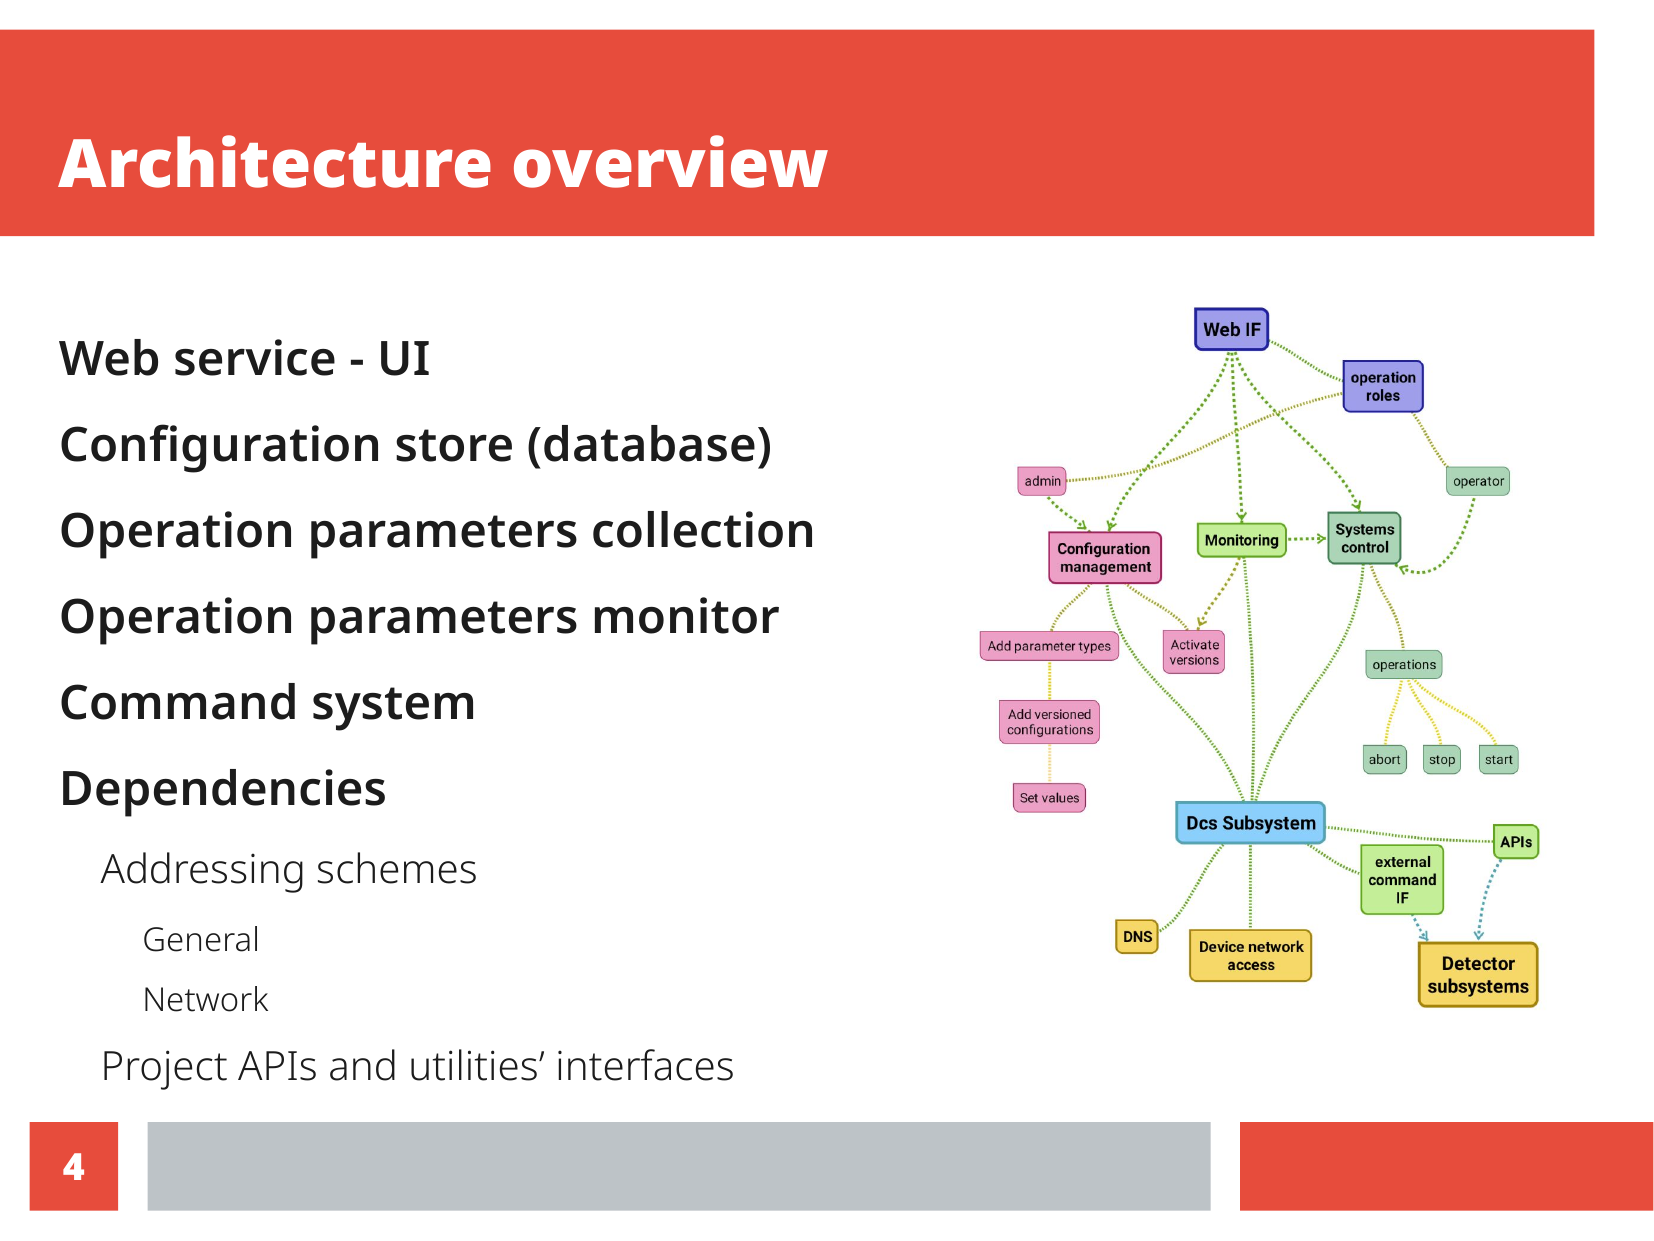

# Architecture overview
Web service - UI
Configuration store (database)
Operation parameters collection
Operation parameters monitor
Command system
Dependencies
Addressing schemes
General
Network
Project APIs and utilities’ interfaces
4